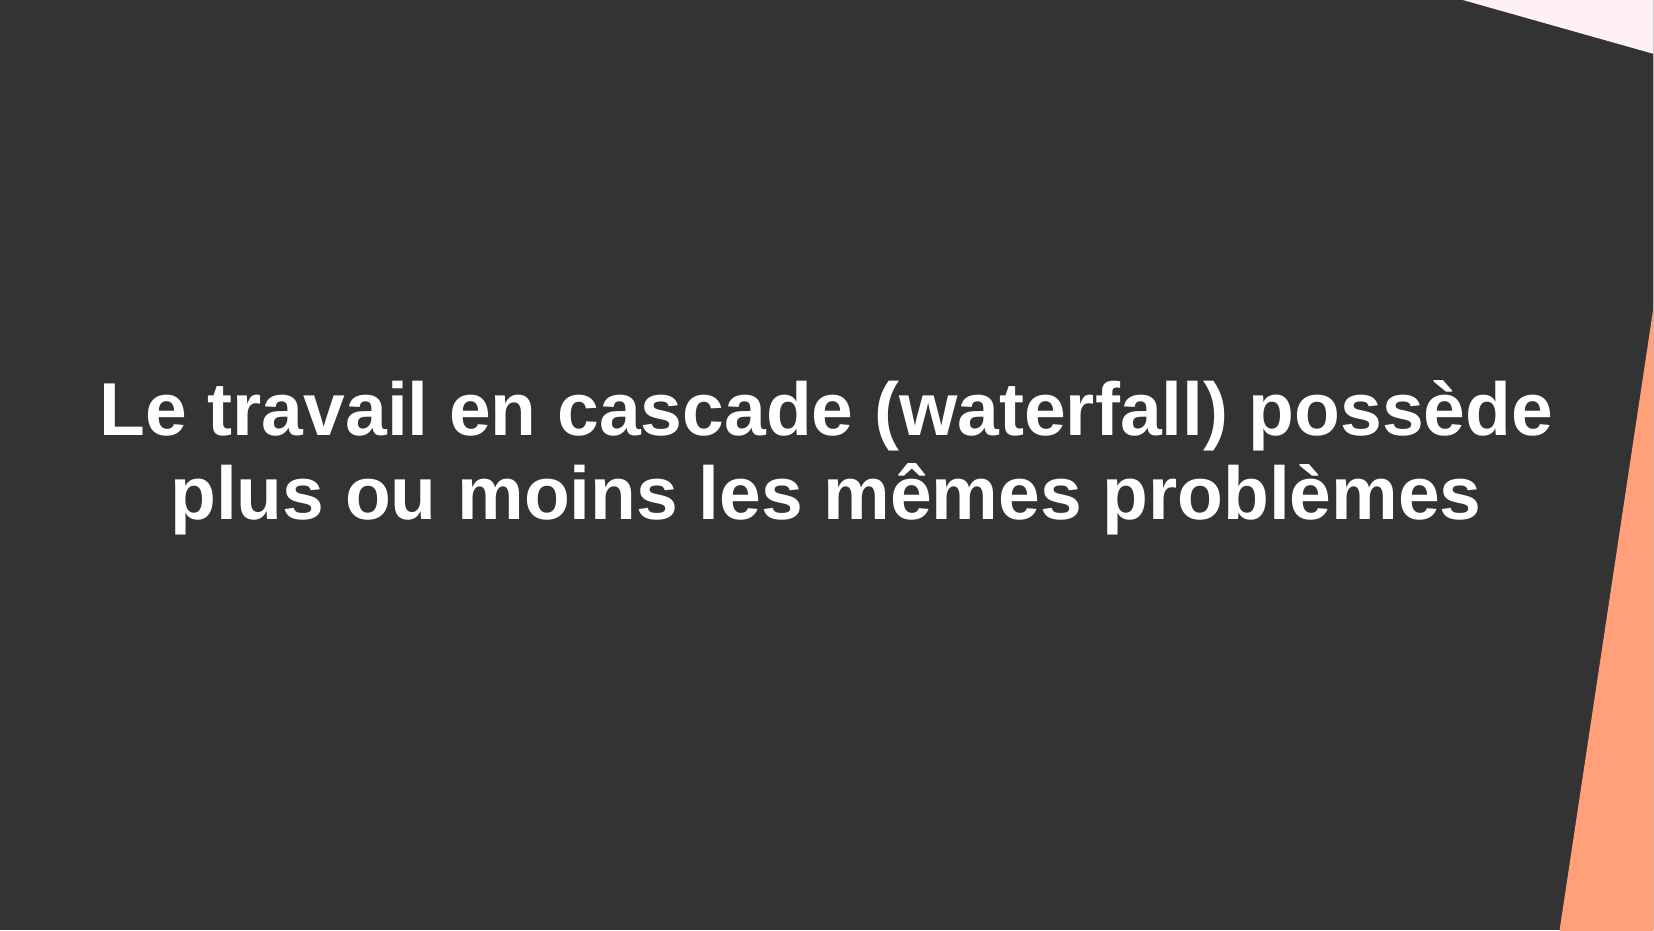

# Le travail en cascade (waterfall) possède plus ou moins les mêmes problèmes